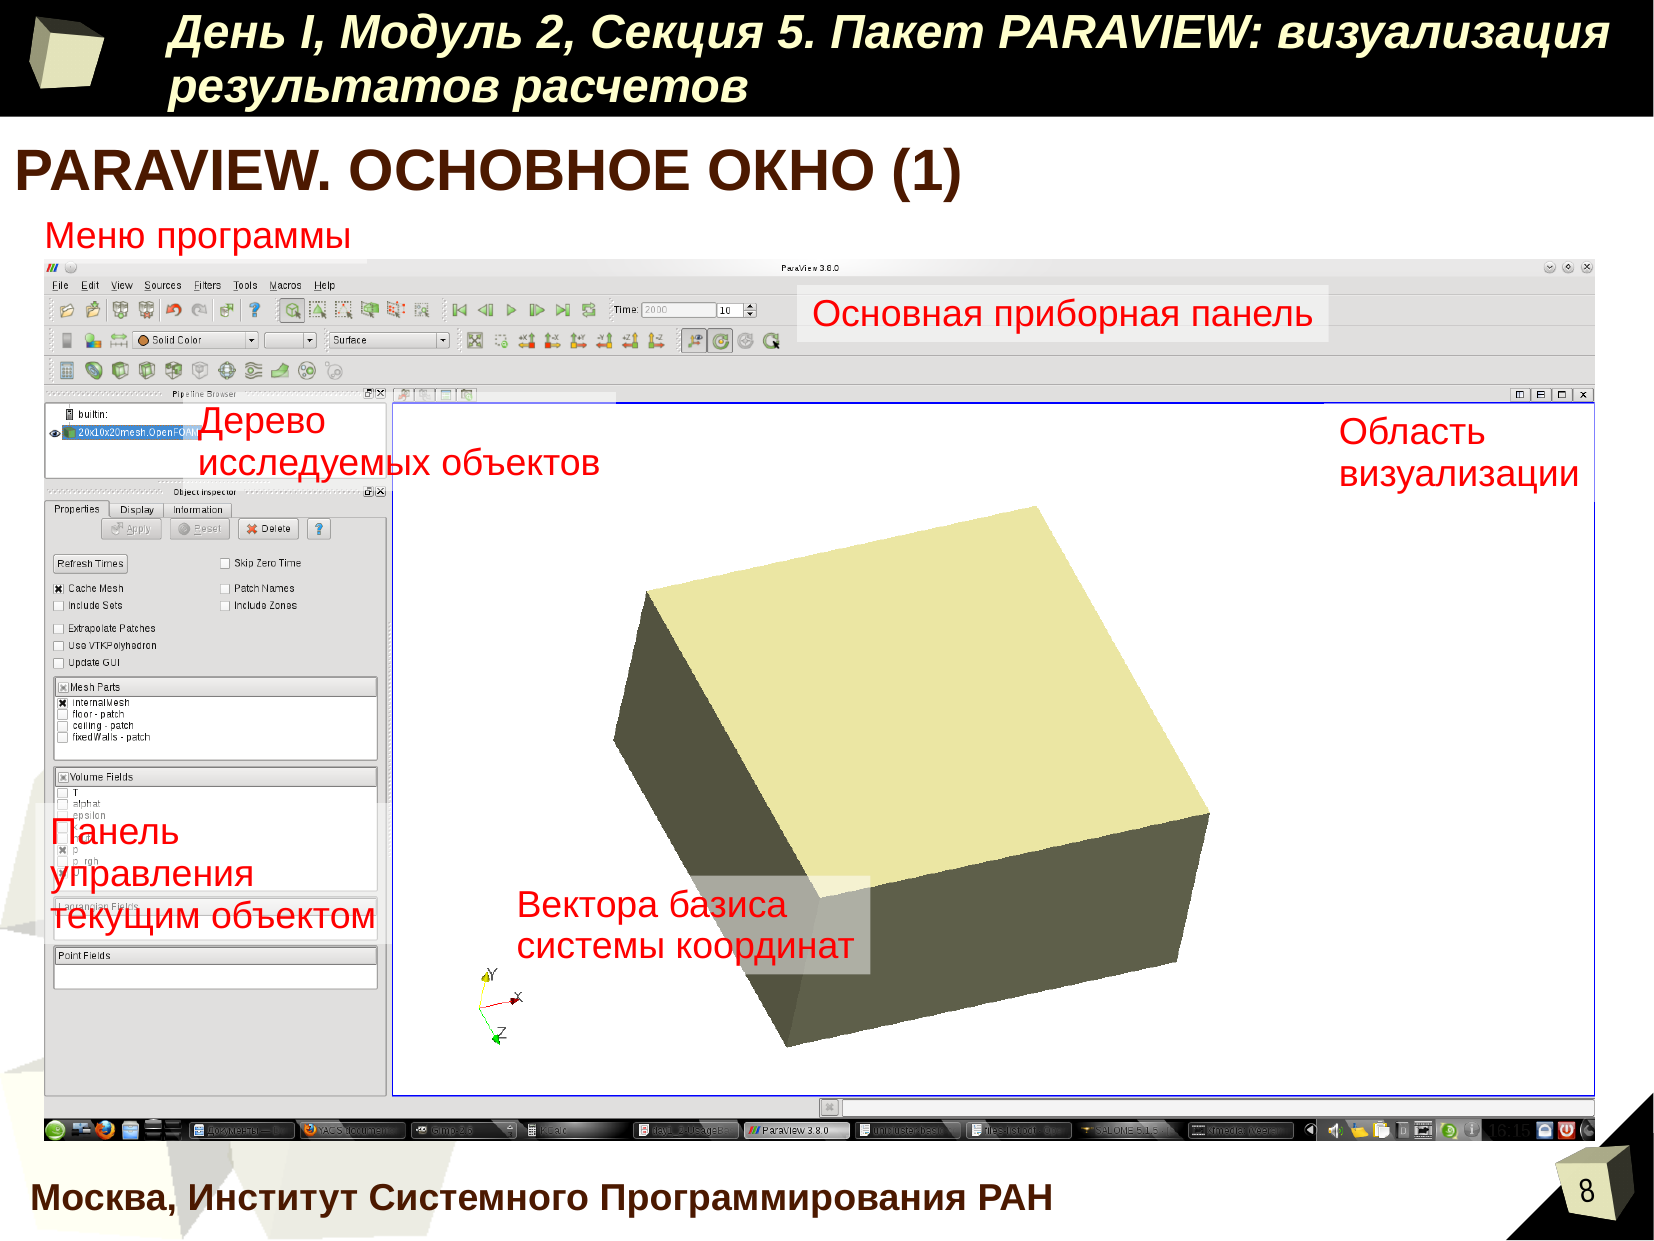

PARAVIEW. ОСНОВНОЕ ОКНО (1)
Меню программы
Основная приборная панель
Дерево
исследуемых объектов
Область
визуализации
Панель
управления
текущим объектом
Вектора базиса
системы координат